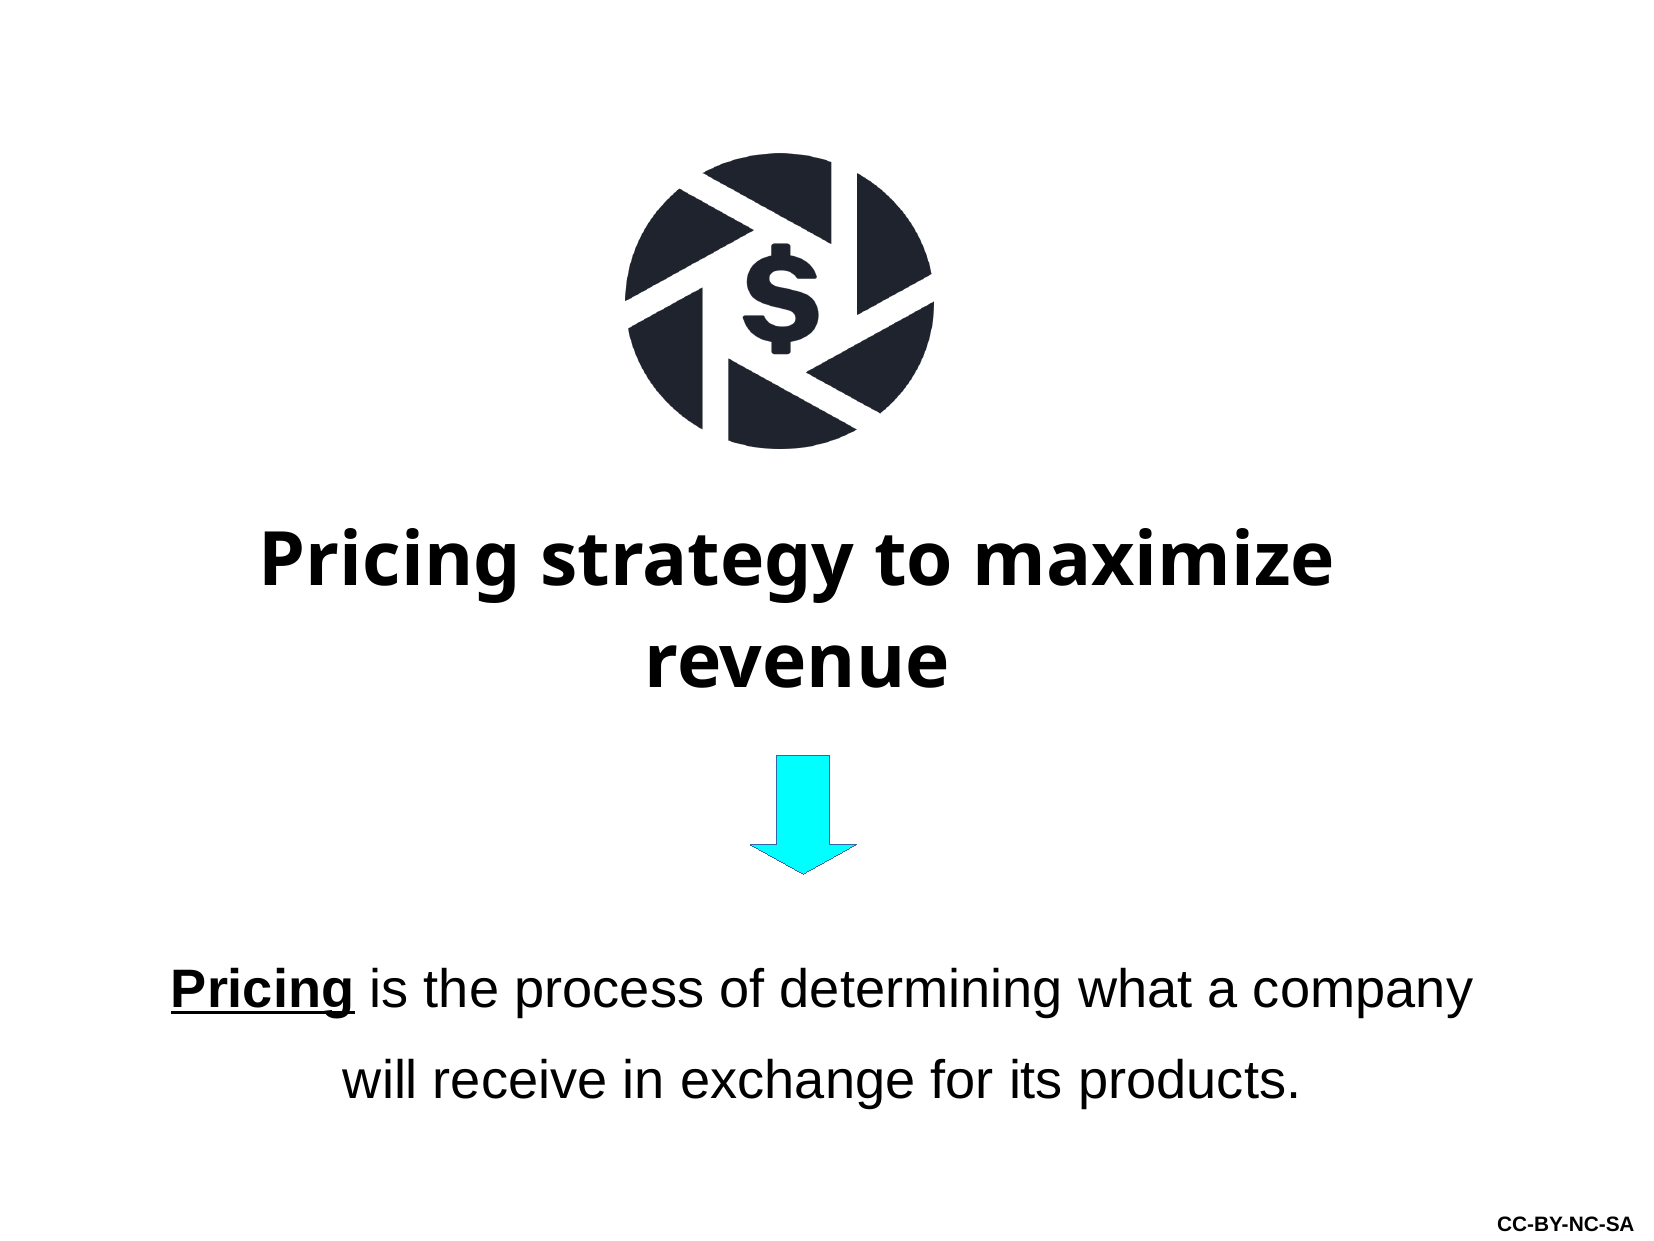

# Pricing strategy to maximize revenue
Pricing is the process of determining what a company will receive in exchange for its products.
CC-BY-NC-SA